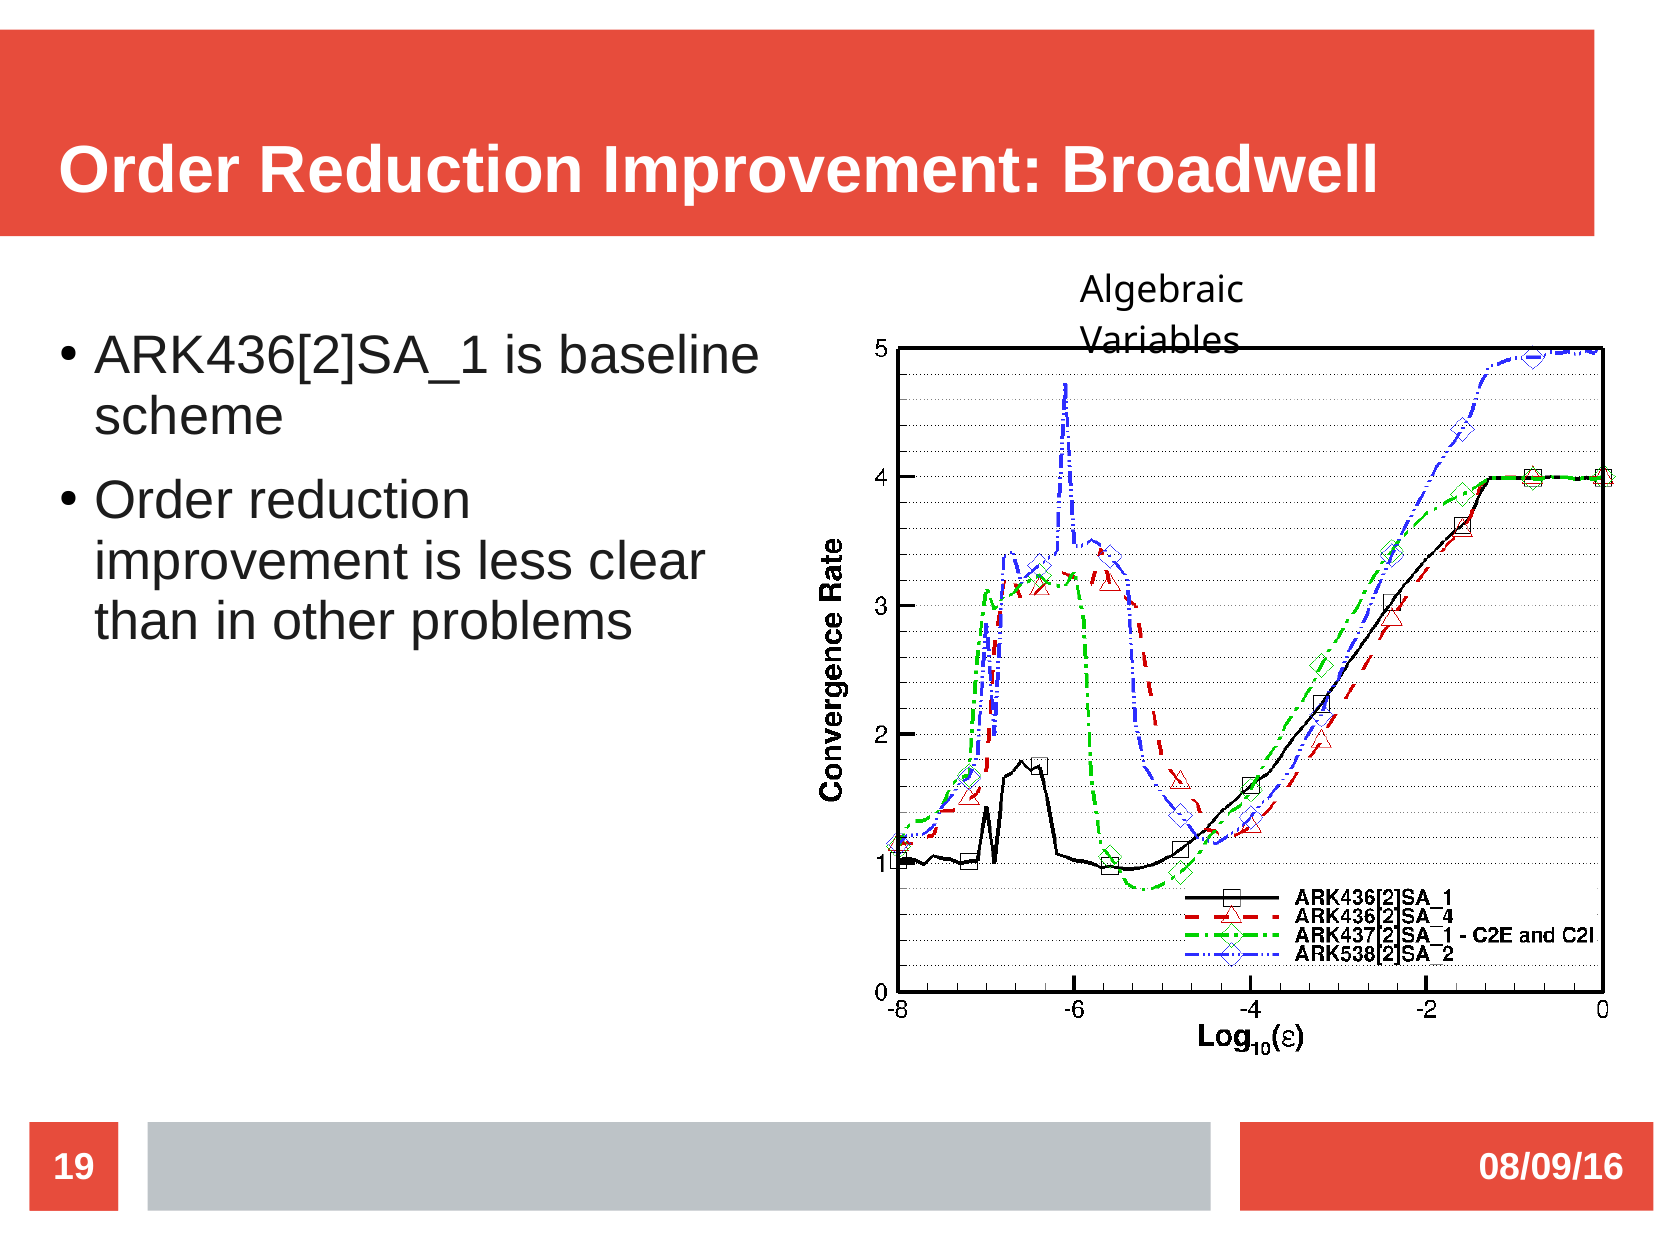

# Order Reduction Improvement: Broadwell
Algebraic Variables
ARK436[2]SA_1 is baseline scheme
Order reduction improvement is less clear than in other problems
19
08/09/16